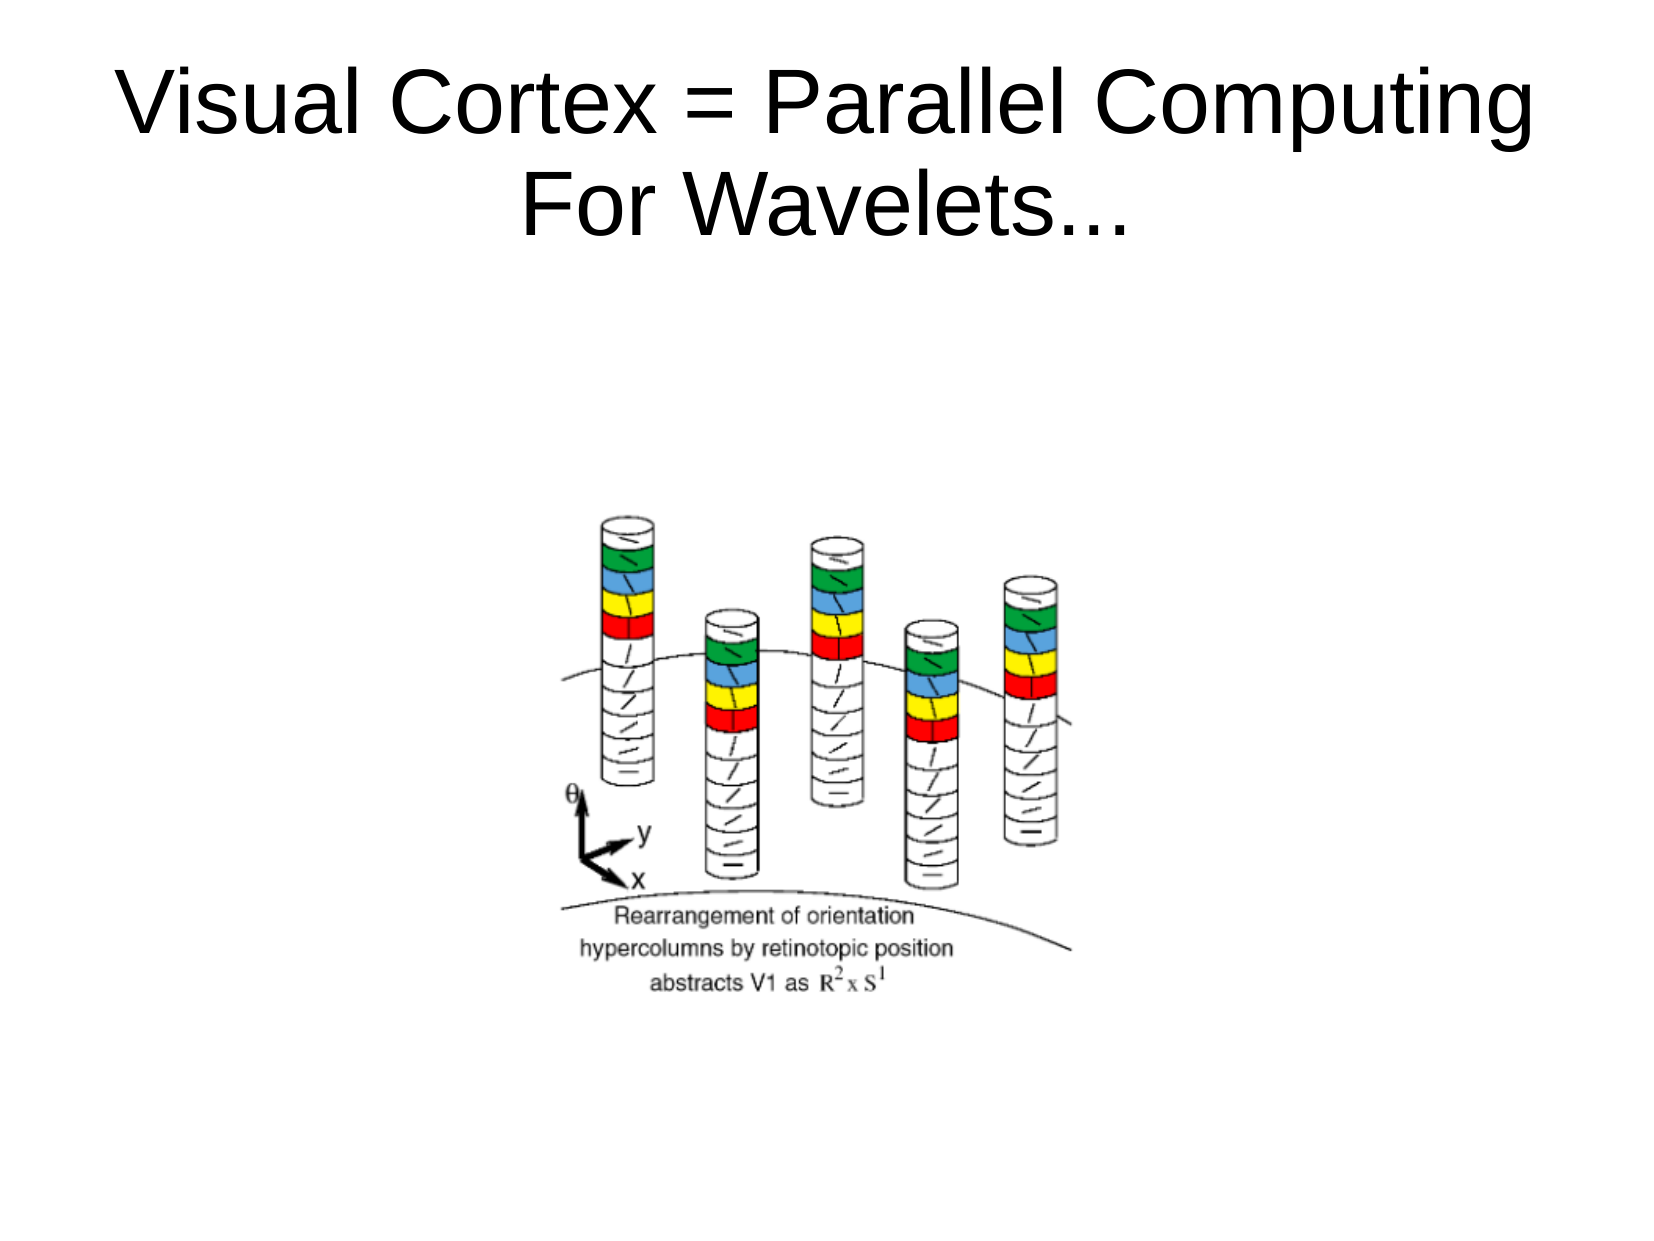

# Visual Cortex = Parallel Computing For Wavelets...